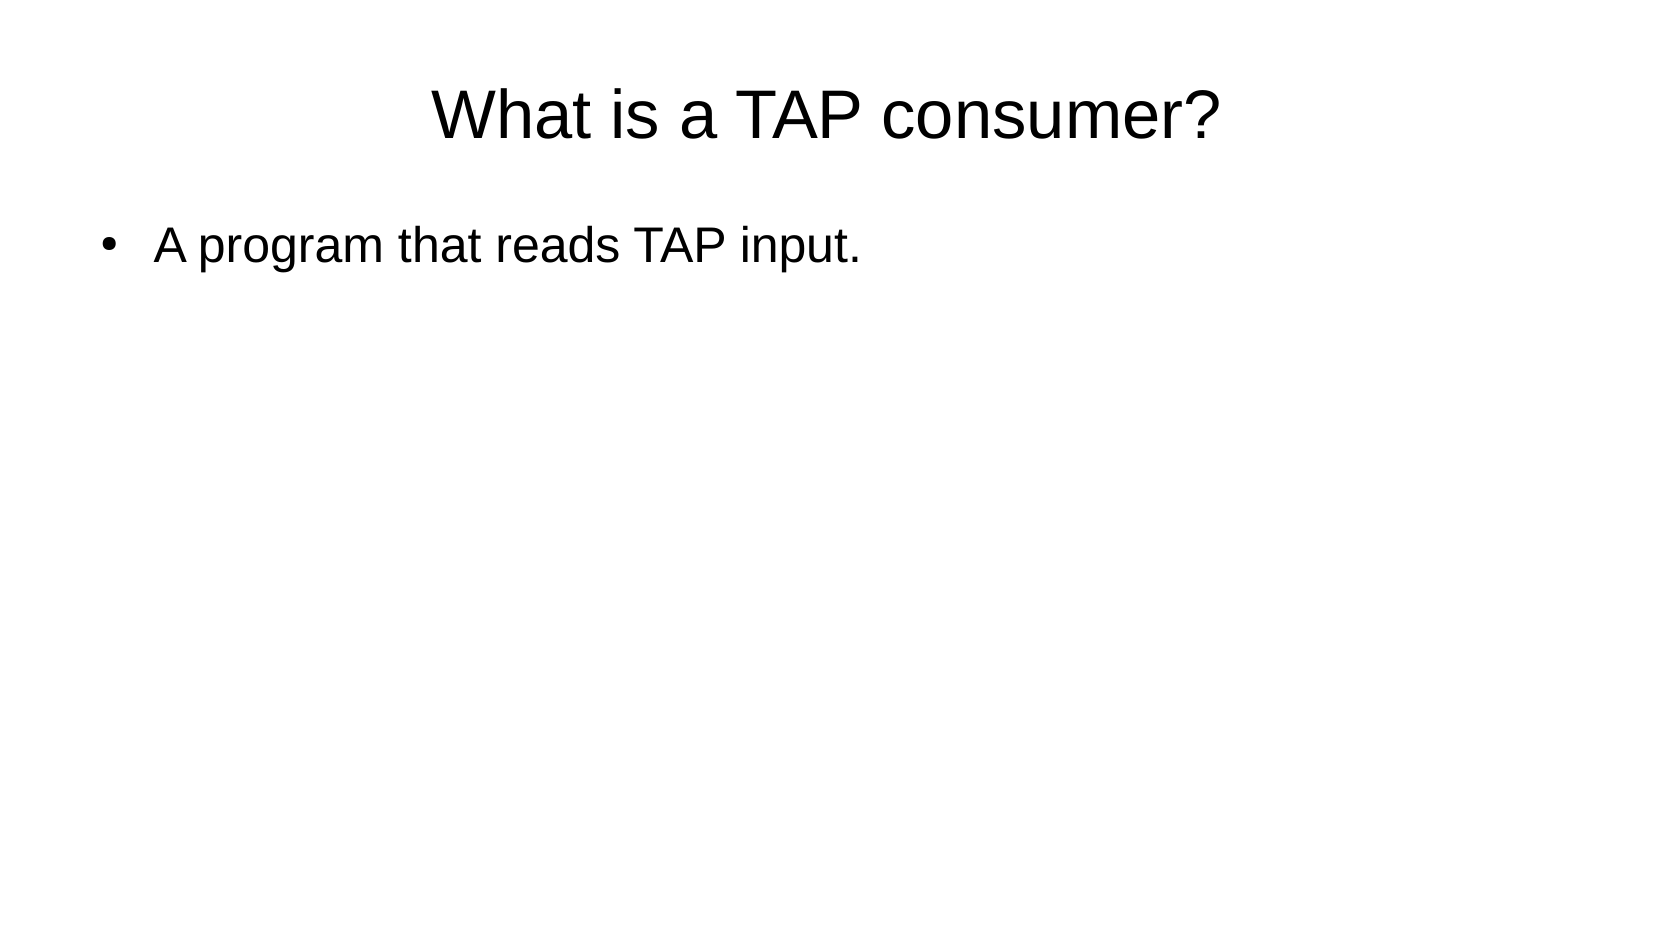

# What is a TAP consumer?
A program that reads TAP input.